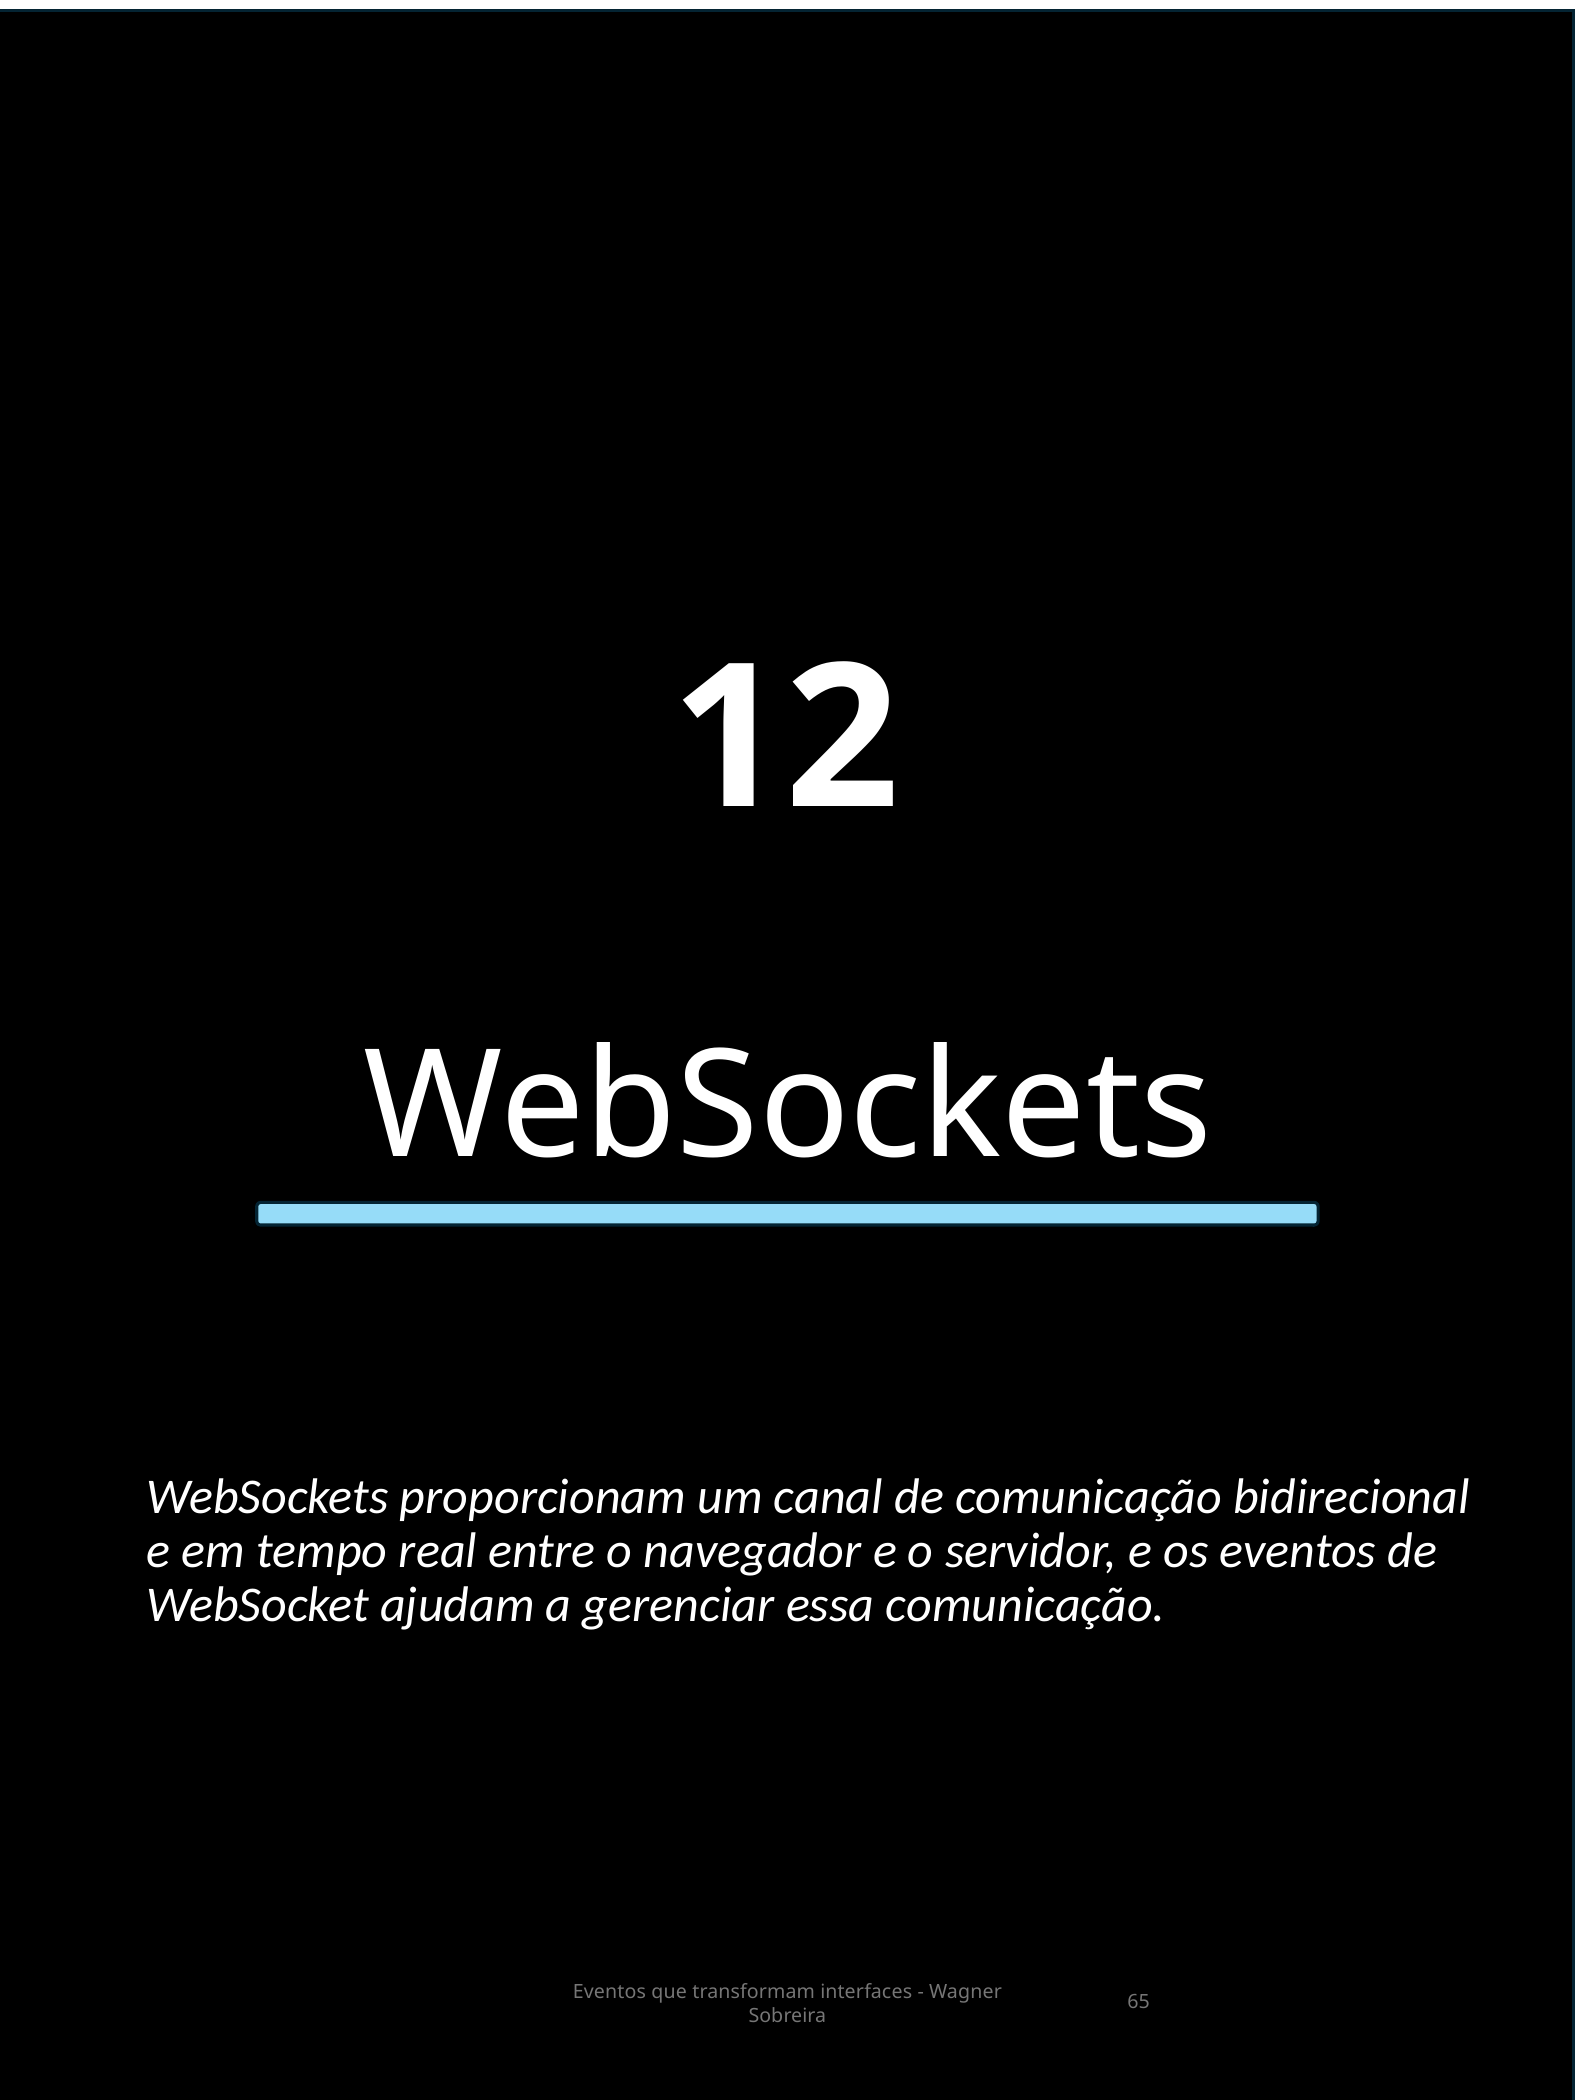

12
WebSockets
WebSockets proporcionam um canal de comunicação bidirecional e em tempo real entre o navegador e o servidor, e os eventos de WebSocket ajudam a gerenciar essa comunicação.
Eventos que transformam interfaces - Wagner Sobreira